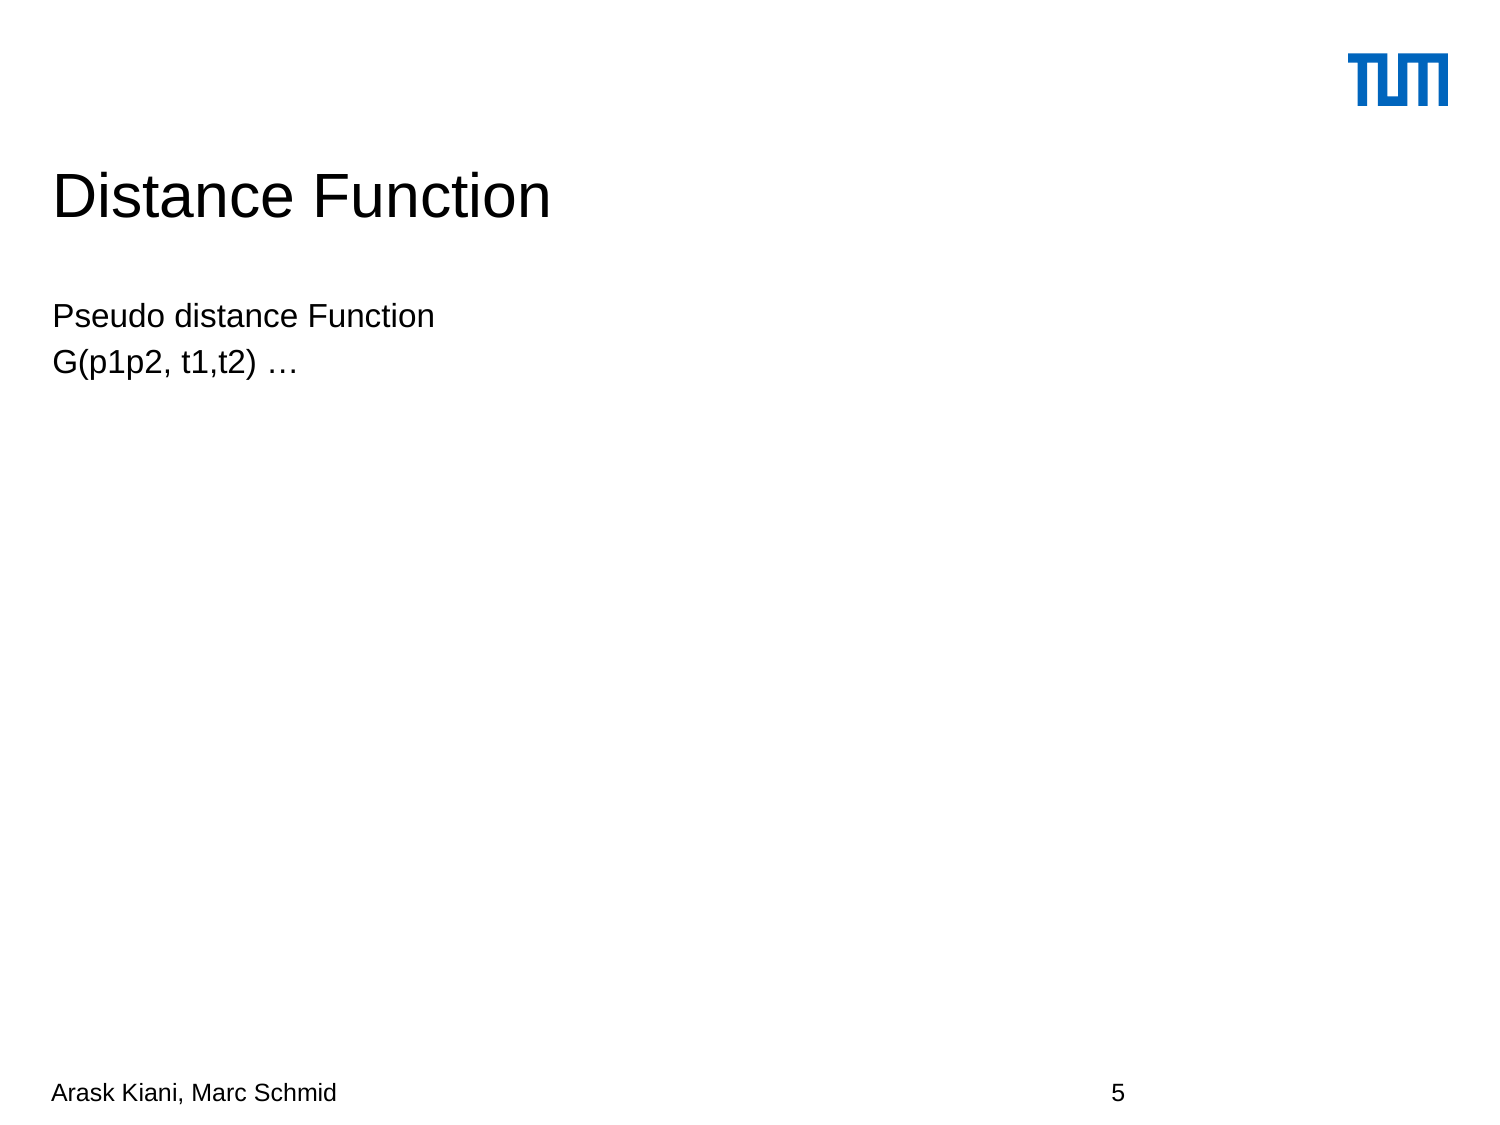

Distance Function
# Pseudo distance Function
G(p1p2, t1,t2) …
Arask Kiani, Marc Schmid